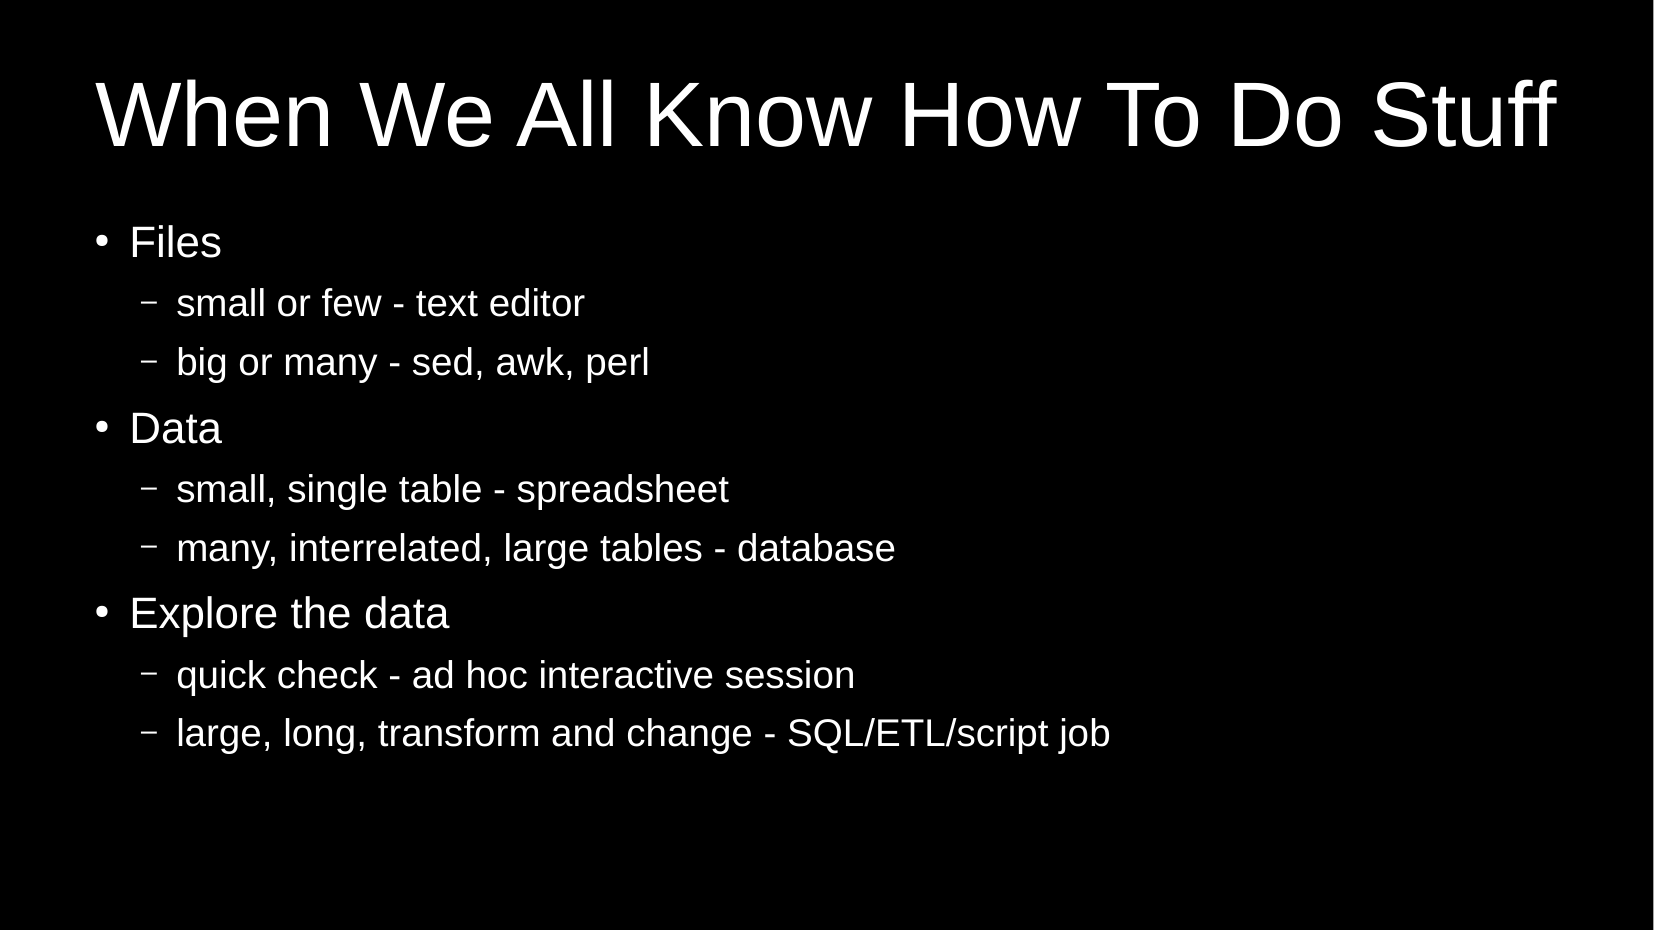

# When We All Know How To Do Stuff
Files
small or few - text editor
big or many - sed, awk, perl
Data
small, single table - spreadsheet
many, interrelated, large tables - database
Explore the data
quick check - ad hoc interactive session
large, long, transform and change - SQL/ETL/script job